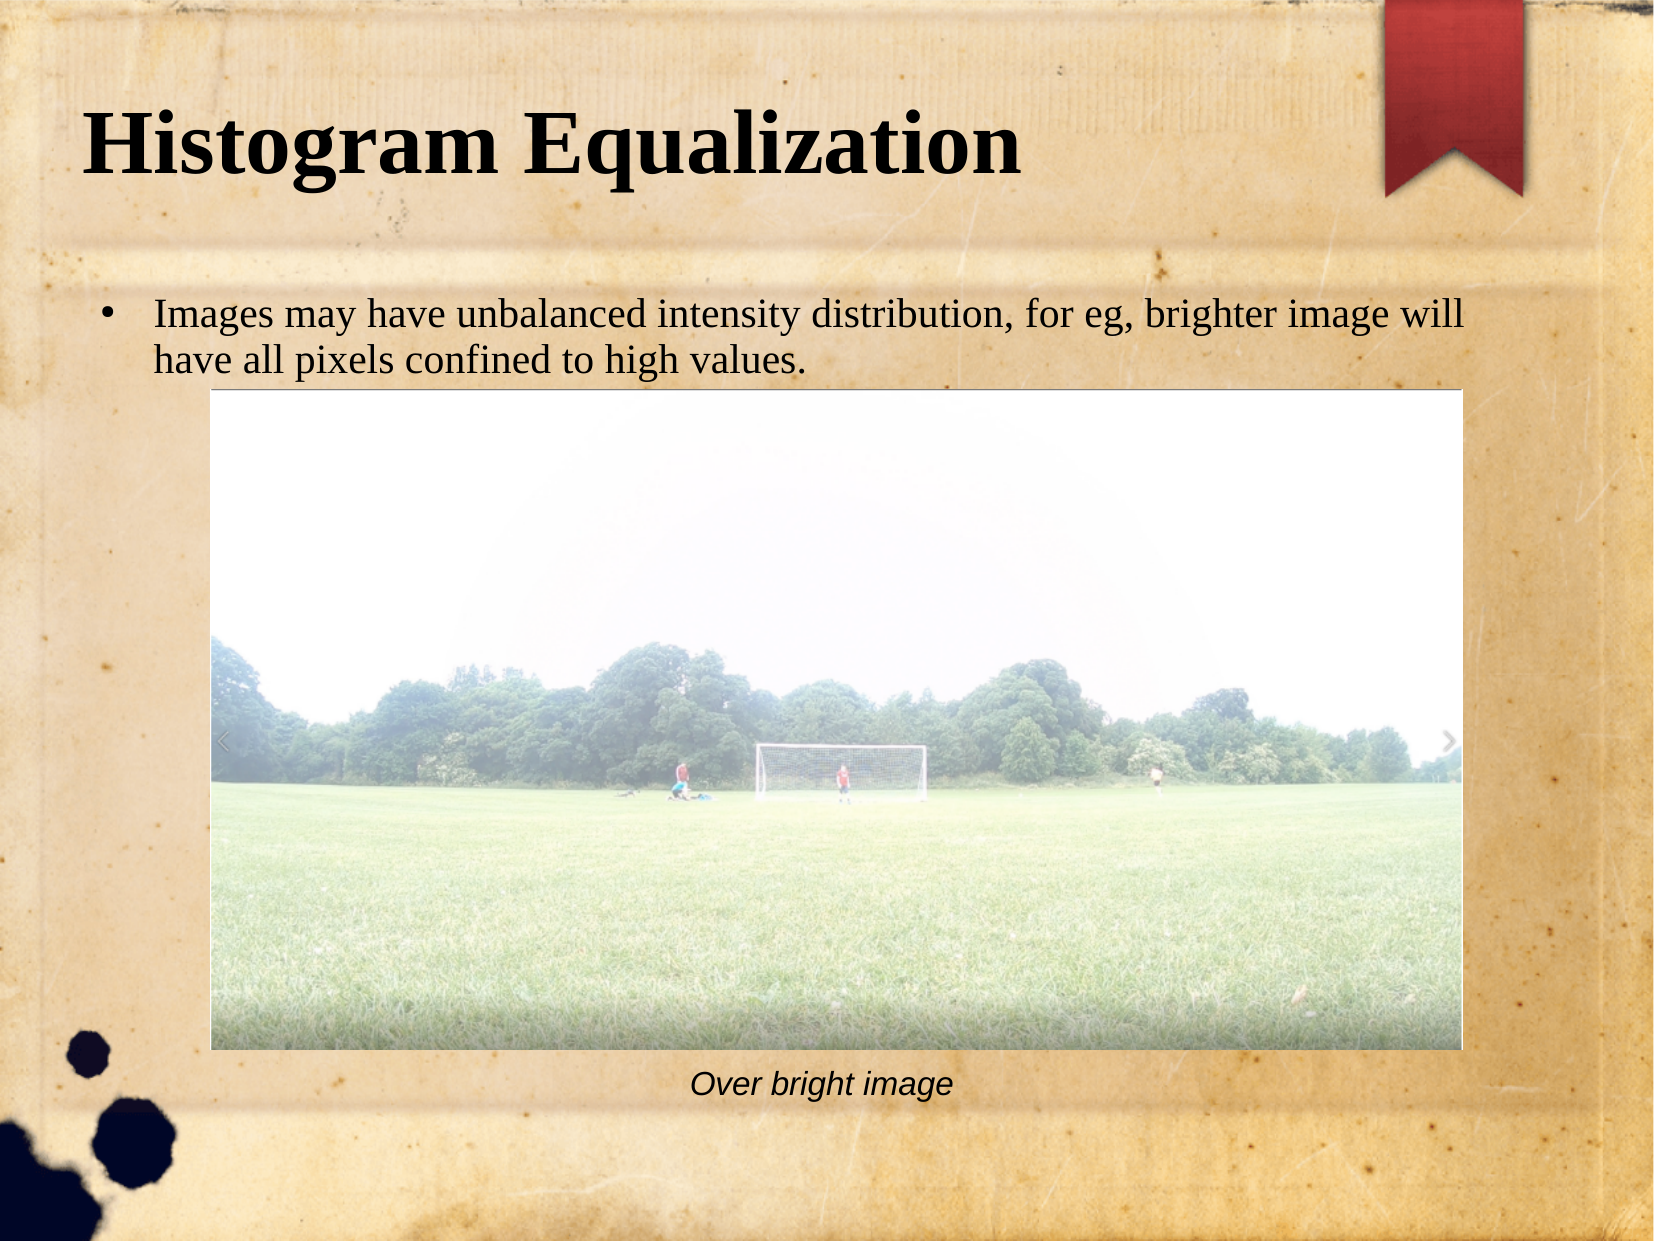

# Histogram Equalization
Images may have unbalanced intensity distribution, for eg, brighter image will have all pixels confined to high values.
Over bright image